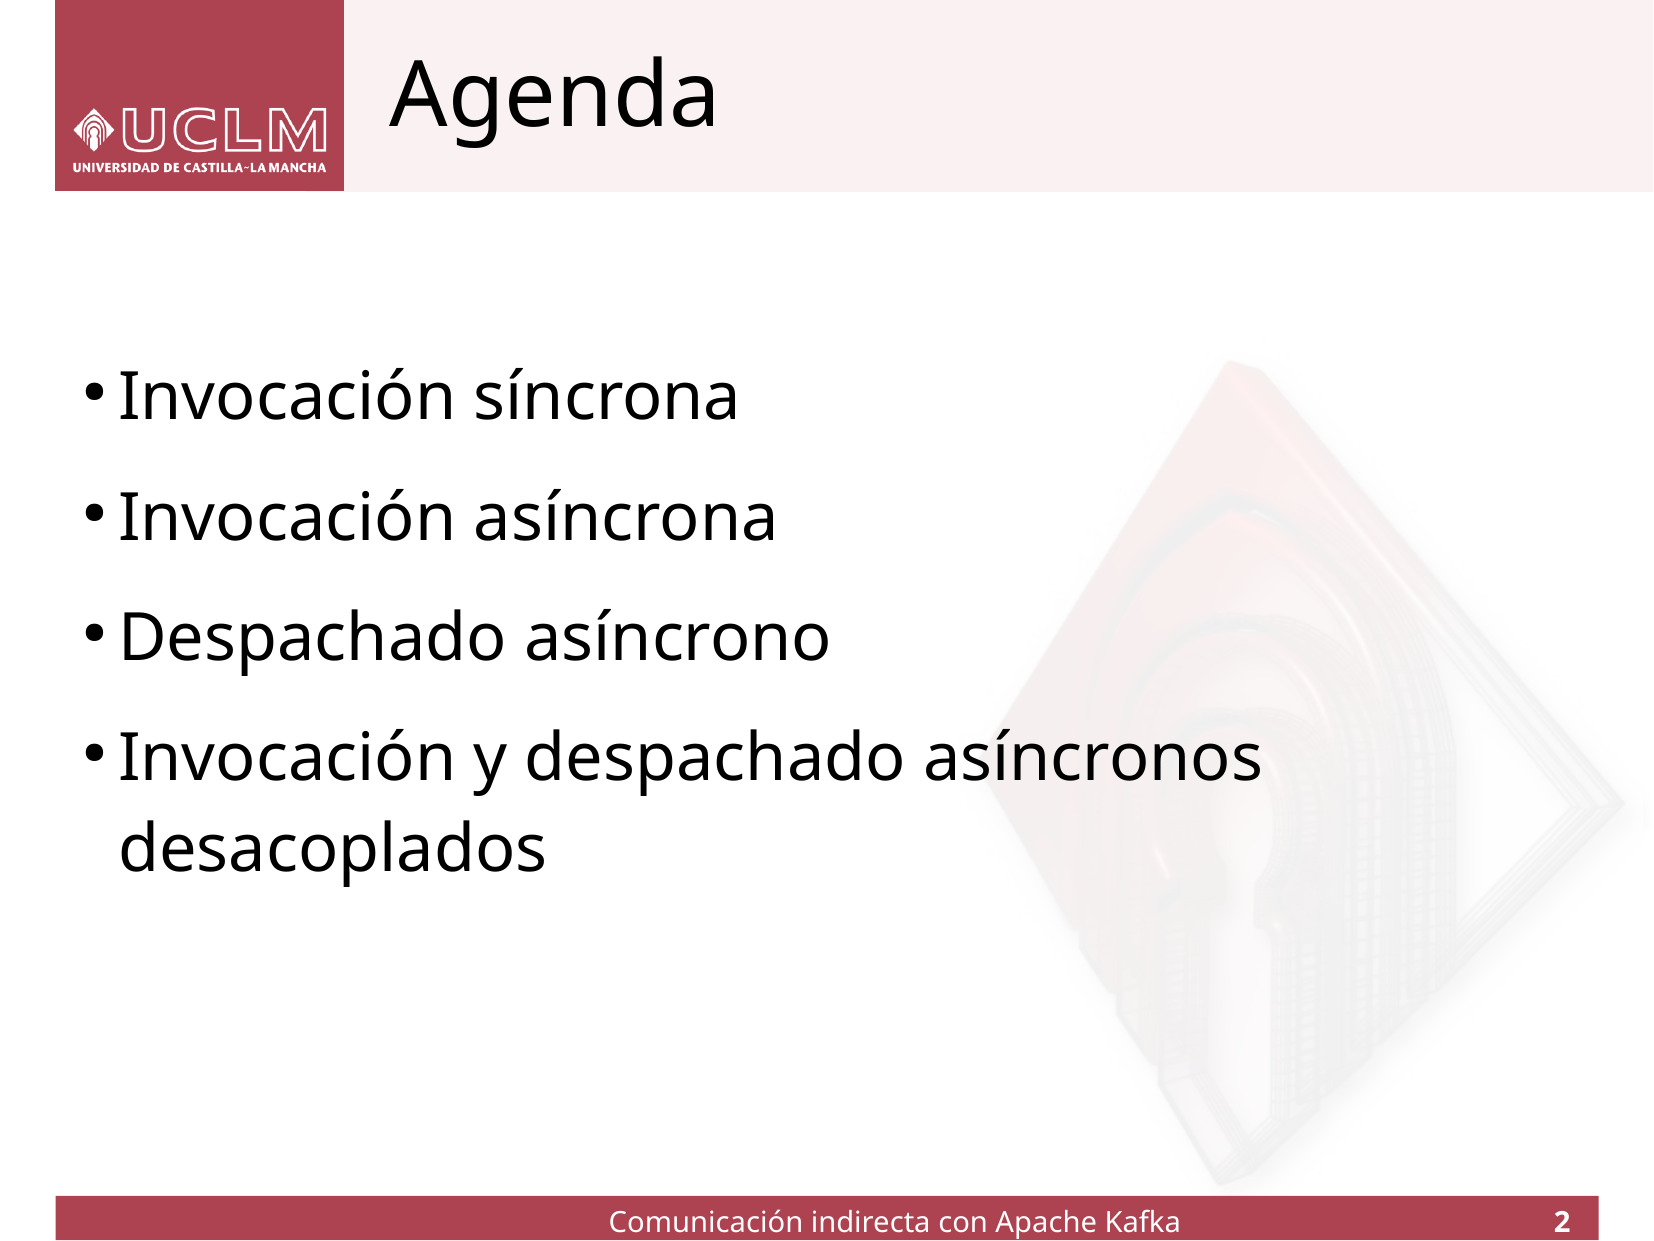

# Agenda
Invocación síncrona
Invocación asíncrona
Despachado asíncrono
Invocación y despachado asíncronos desacoplados
Sistemas Distribuidos - IceGrid
2